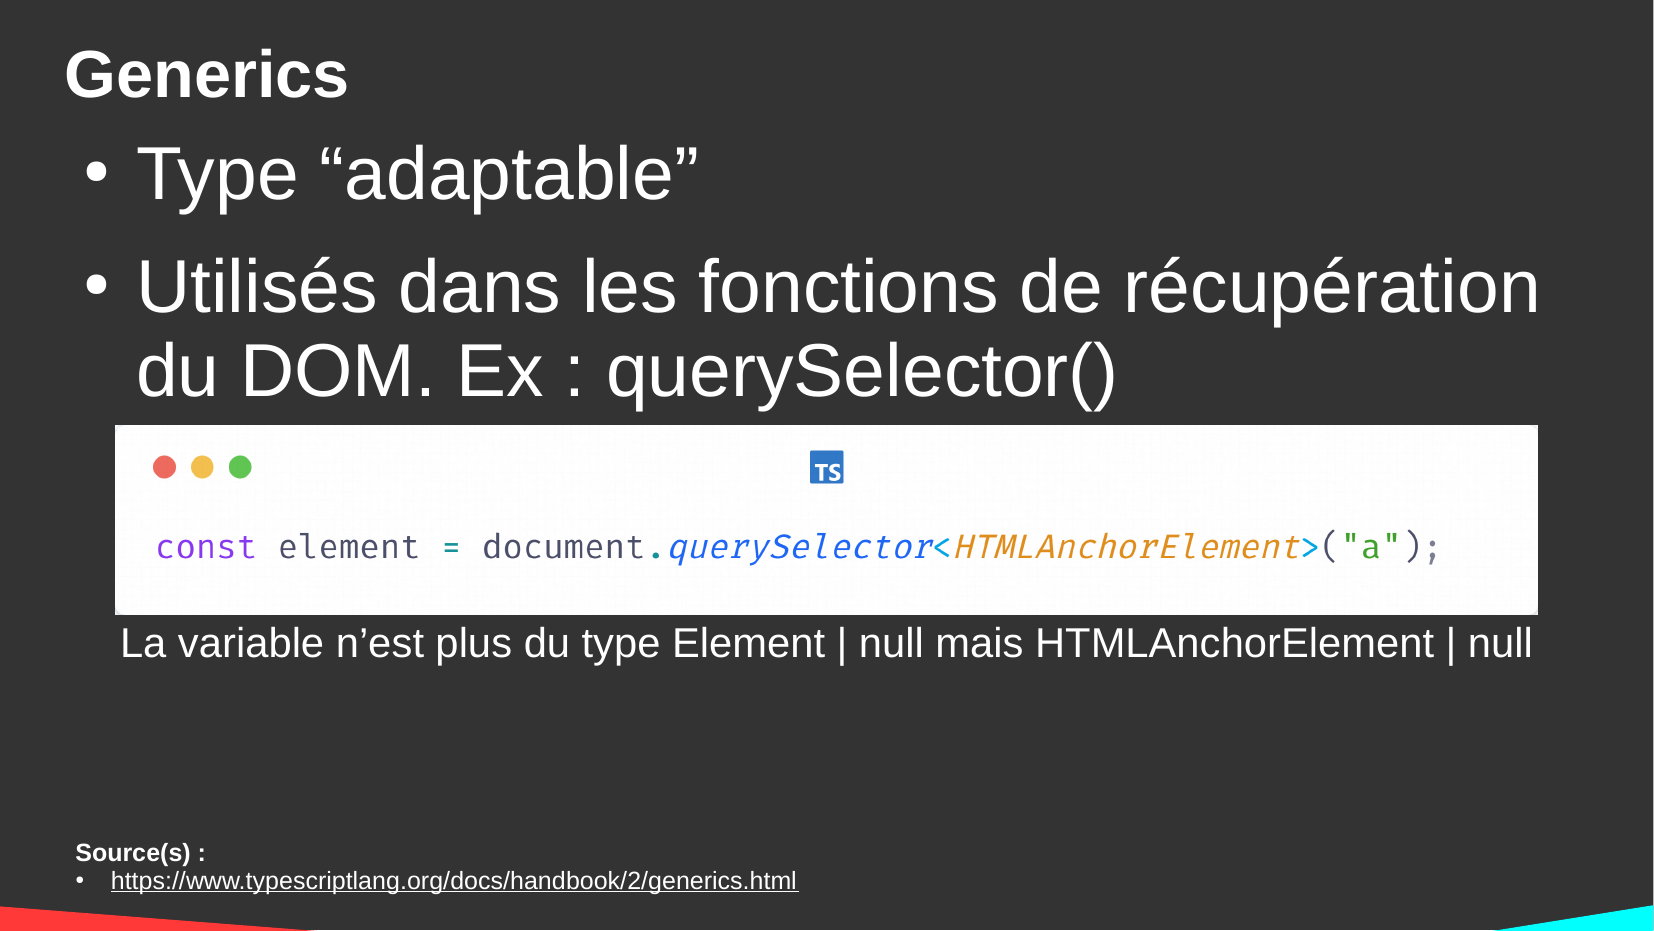

# Generics
Type “adaptable”
Utilisés dans les fonctions de récupération du DOM. Ex : querySelector()
La variable n’est plus du type Element | null mais HTMLAnchorElement | null
Source(s) :
https://www.typescriptlang.org/docs/handbook/2/generics.html